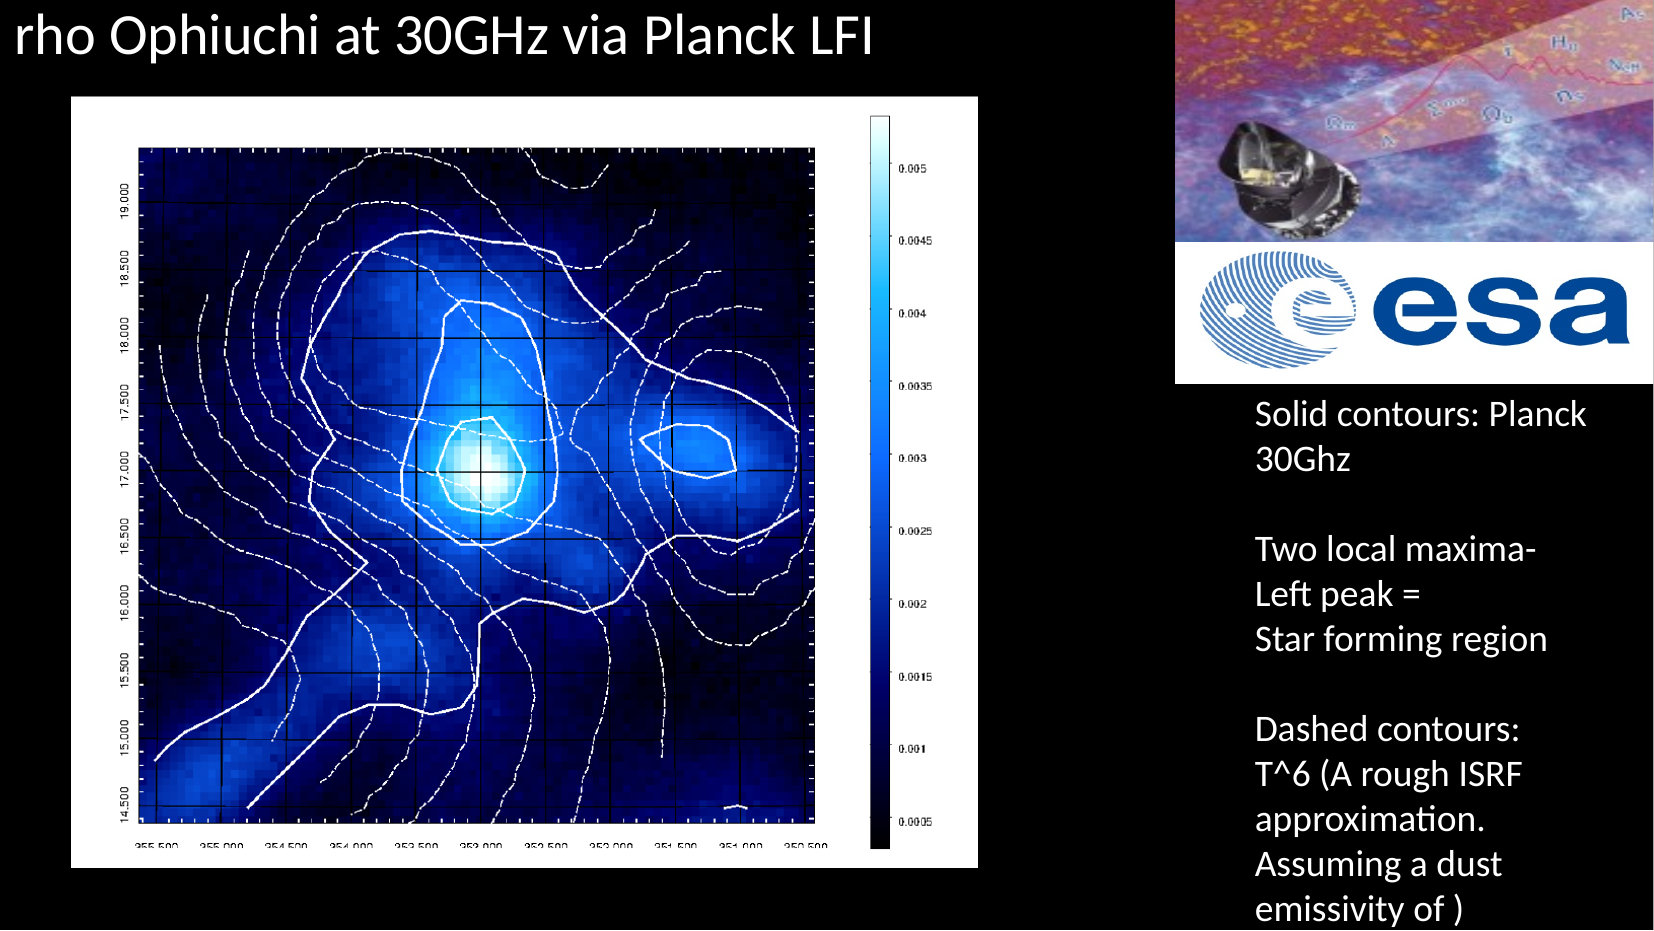

rho Ophiuchi at 30GHz via Planck LFI
Solid contours: Planck 30Ghz
Two local maxima-
Left peak =
Star forming region
Dashed contours:
T^6 (A rough ISRF approximation. Assuming a dust emissivity of )